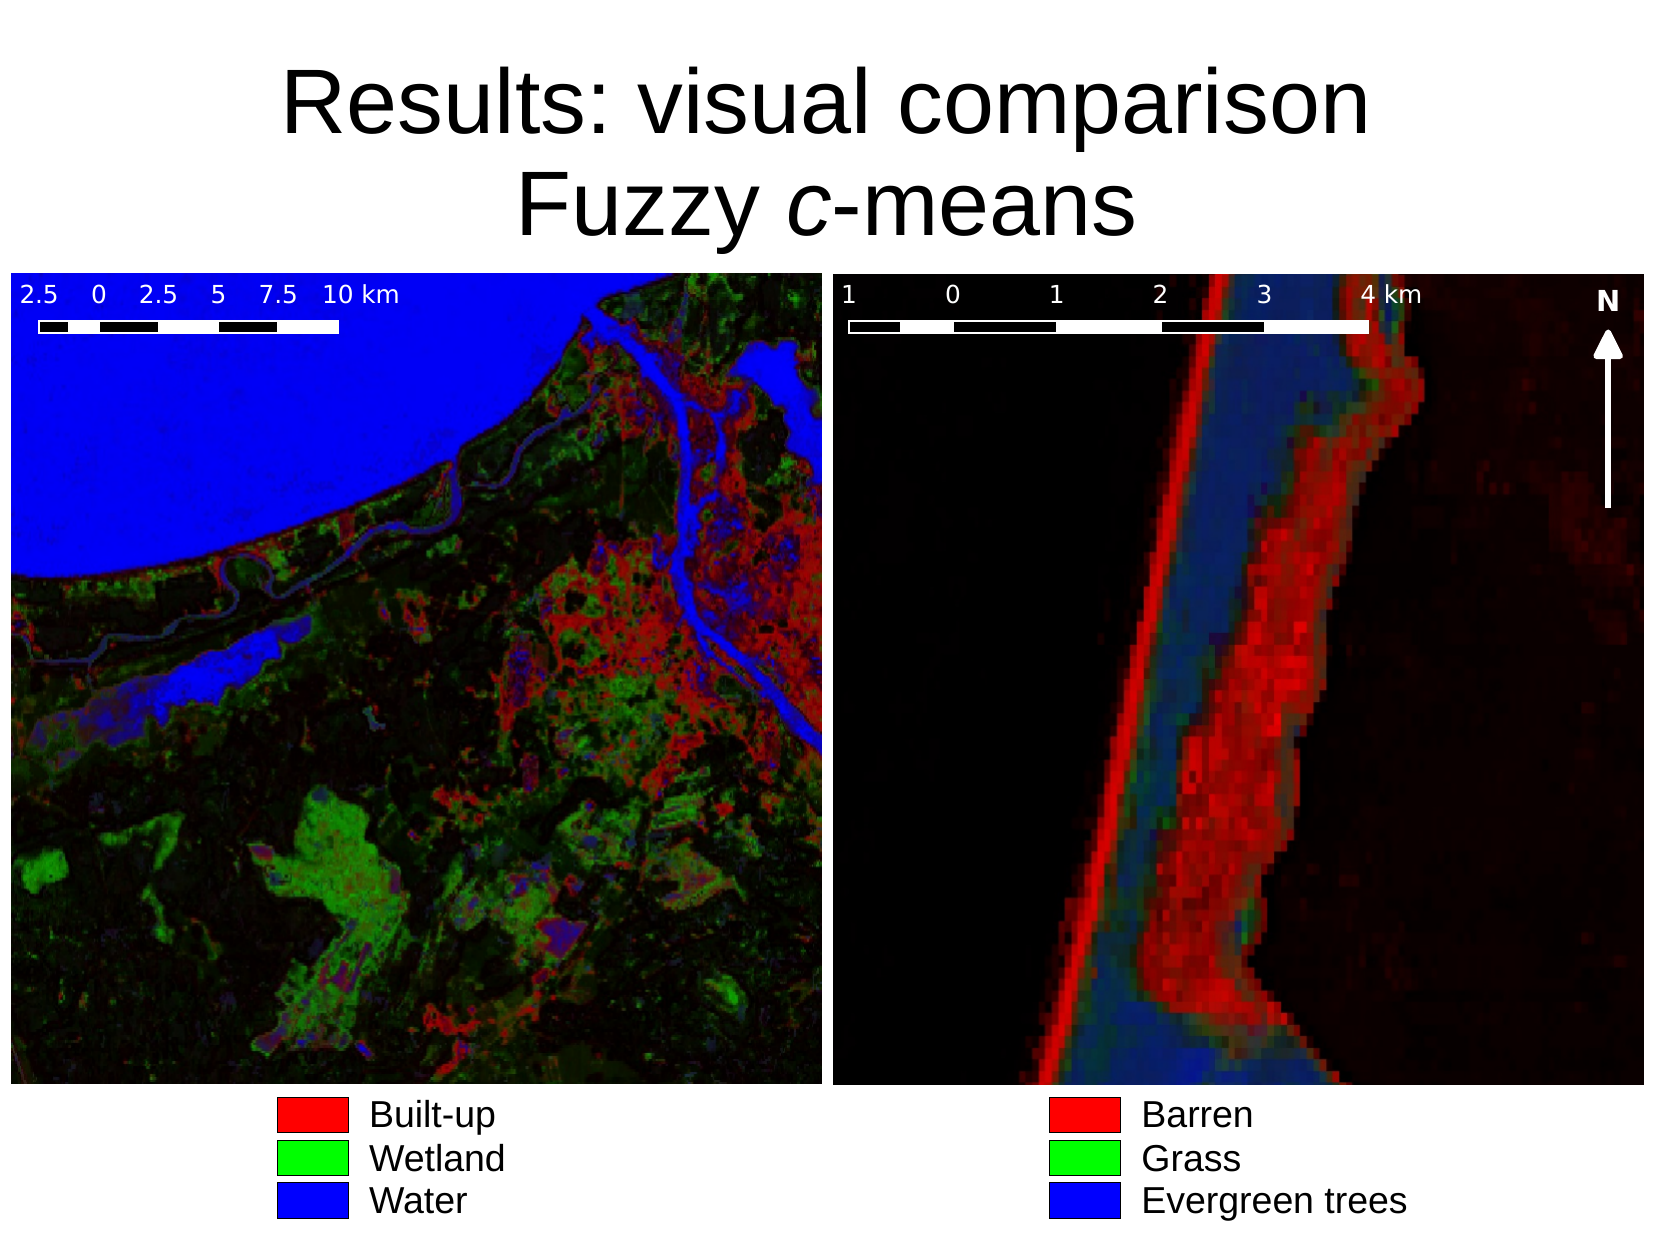

# Results: visual comparison Fuzzy c-means
Built-up
Wetland
Water
Barren
Grass
Evergreen trees